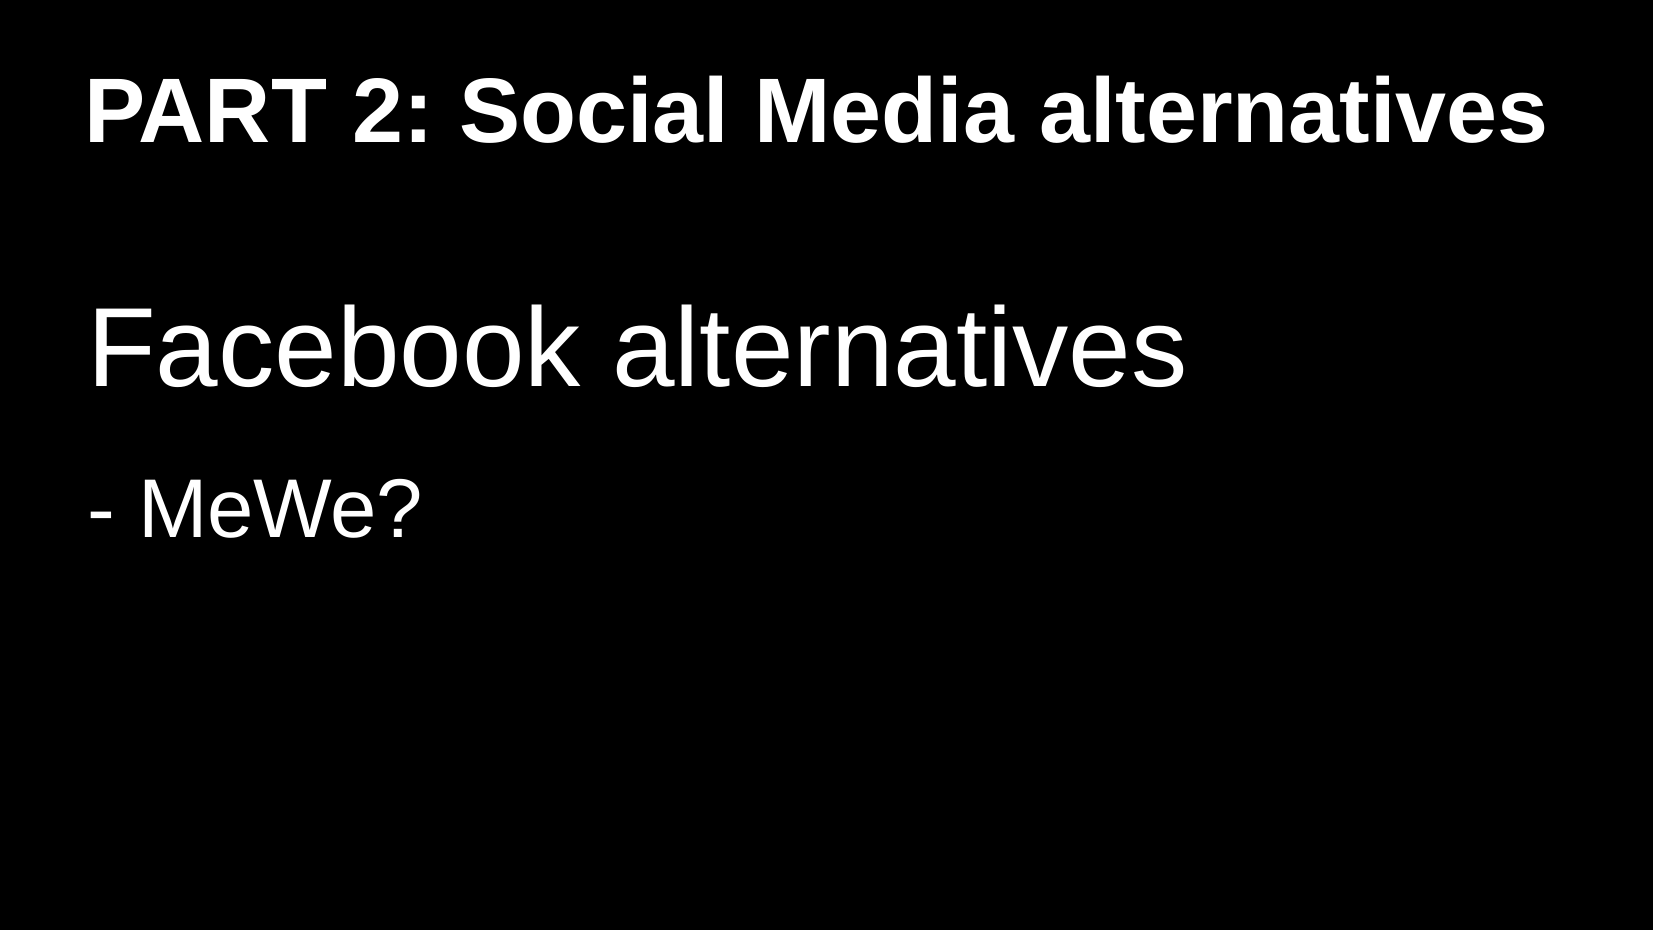

# PART 2: Social Media alternatives
Facebook alternatives
- MeWe?